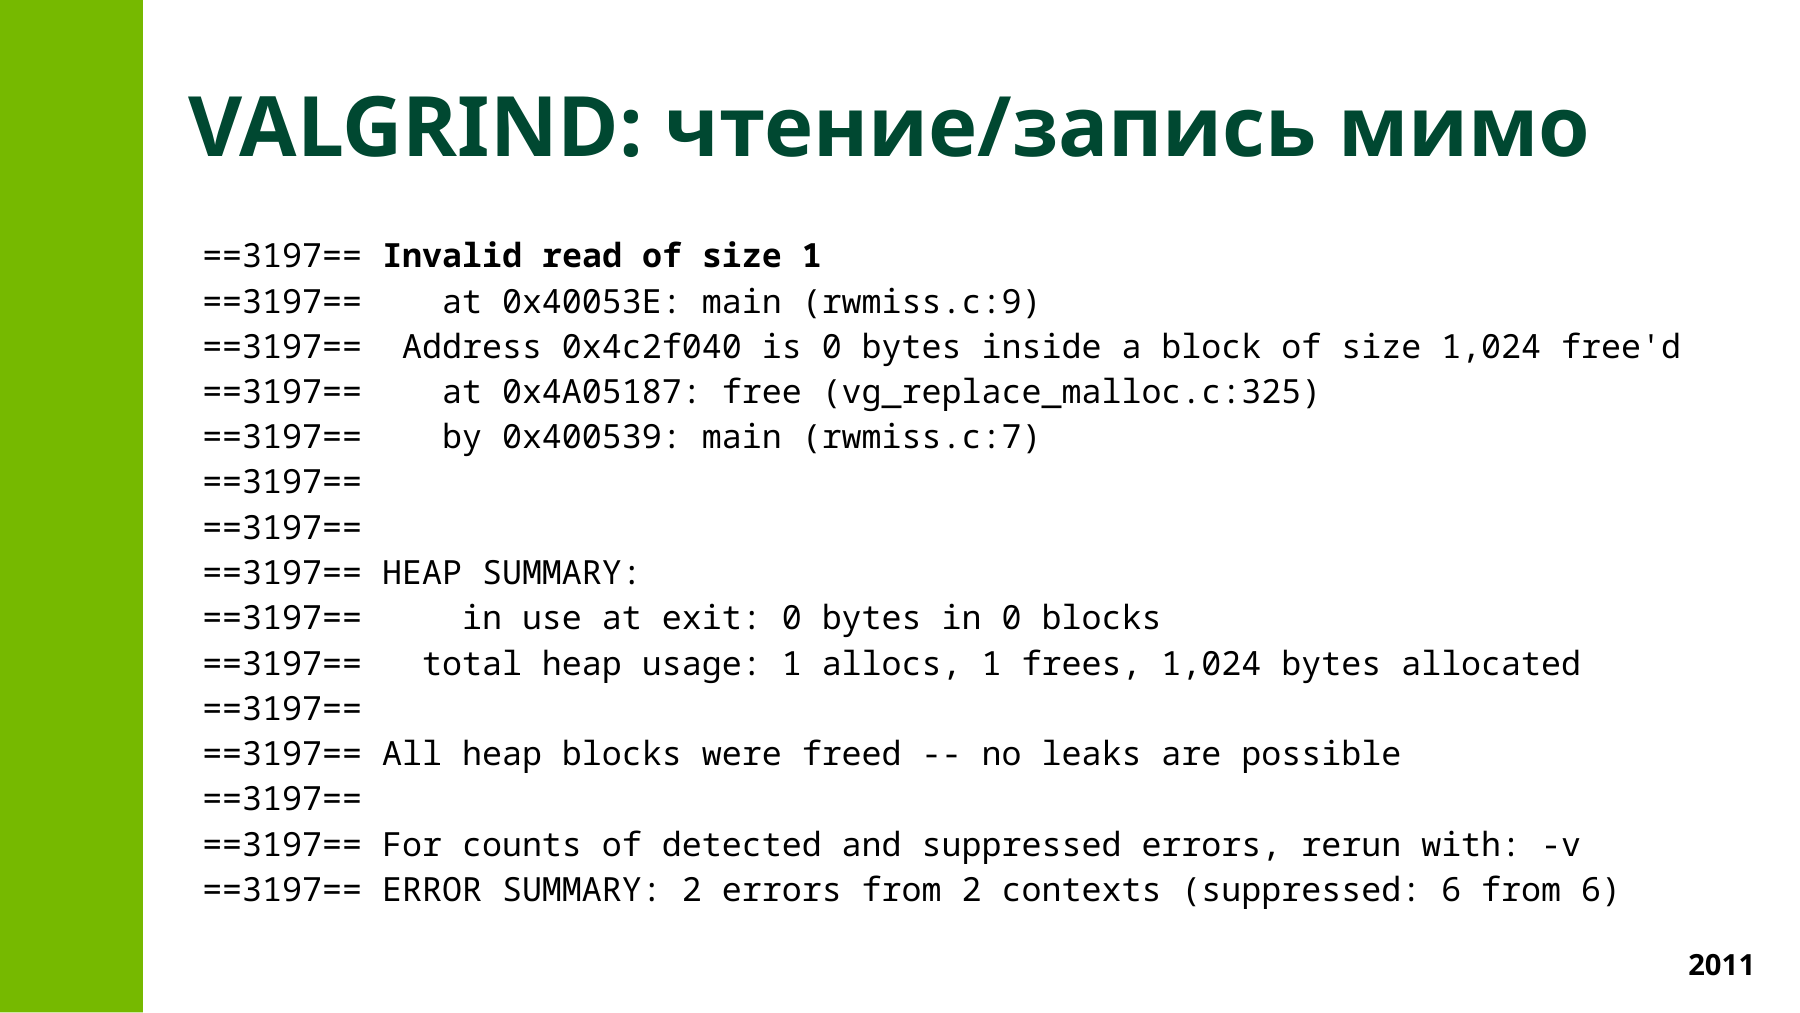

# VALGRIND: чтение/запись мимо
==3197== Invalid read of size 1
==3197== at 0x40053E: main (rwmiss.c:9)
==3197== Address 0x4c2f040 is 0 bytes inside a block of size 1,024 free'd
==3197== at 0x4A05187: free (vg_replace_malloc.c:325)
==3197== by 0x400539: main (rwmiss.c:7)
==3197==
==3197==
==3197== HEAP SUMMARY:
==3197== in use at exit: 0 bytes in 0 blocks
==3197== total heap usage: 1 allocs, 1 frees, 1,024 bytes allocated
==3197==
==3197== All heap blocks were freed -- no leaks are possible
==3197==
==3197== For counts of detected and suppressed errors, rerun with: -v
==3197== ERROR SUMMARY: 2 errors from 2 contexts (suppressed: 6 from 6)